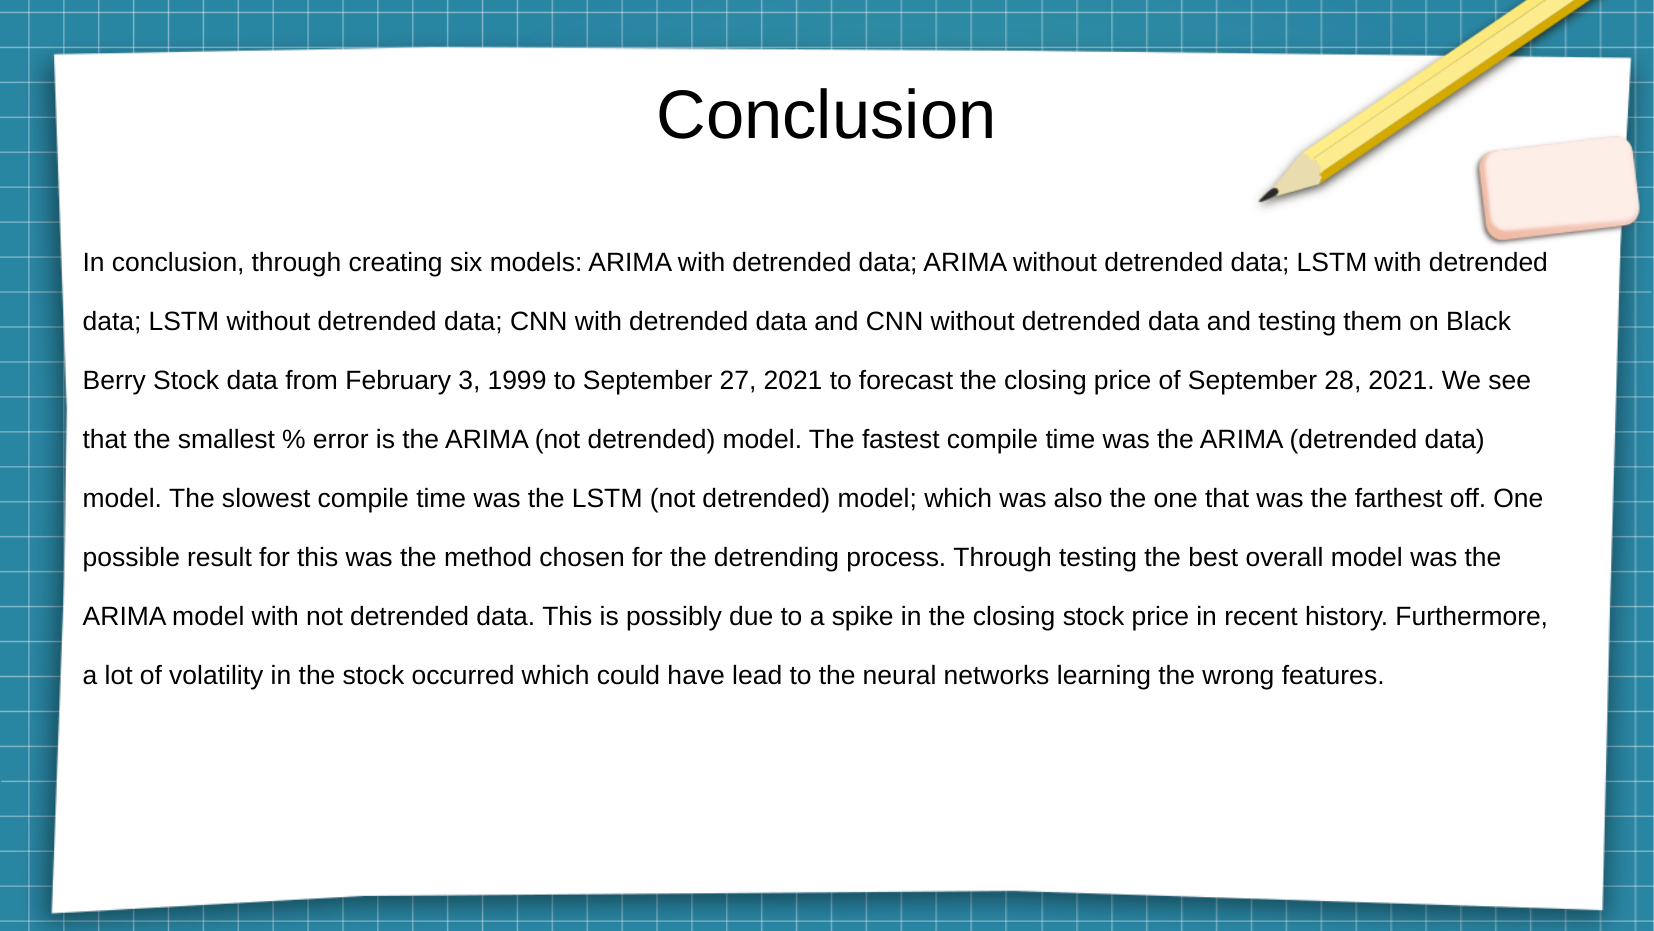

# Conclusion
In conclusion, through creating six models: ARIMA with detrended data; ARIMA without detrended data; LSTM with detrended data; LSTM without detrended data; CNN with detrended data and CNN without detrended data and testing them on Black Berry Stock data from February 3, 1999 to September 27, 2021 to forecast the closing price of September 28, 2021. We see that the smallest % error is the ARIMA (not detrended) model. The fastest compile time was the ARIMA (detrended data) model. The slowest compile time was the LSTM (not detrended) model; which was also the one that was the farthest off. One possible result for this was the method chosen for the detrending process. Through testing the best overall model was the ARIMA model with not detrended data. This is possibly due to a spike in the closing stock price in recent history. Furthermore, a lot of volatility in the stock occurred which could have lead to the neural networks learning the wrong features.